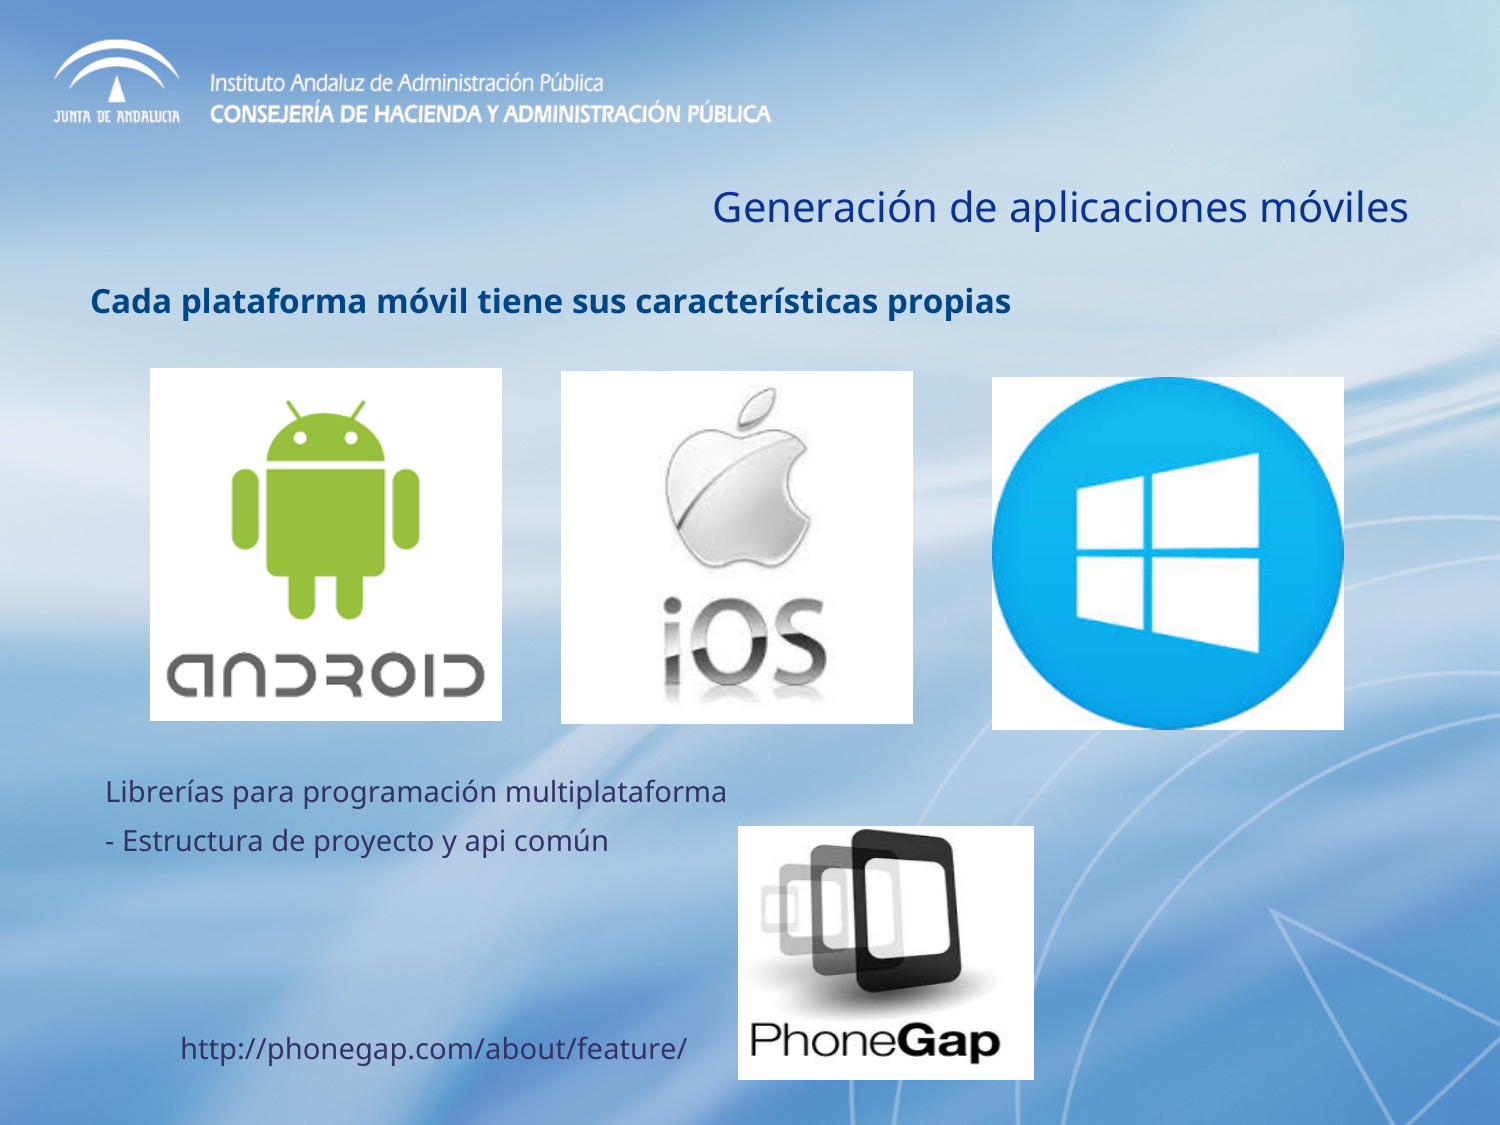

# Generación de aplicaciones móviles
Cada plataforma móvil tiene sus características propias
Librerías para programación multiplataforma
- Estructura de proyecto y api común
http://phonegap.com/about/feature/